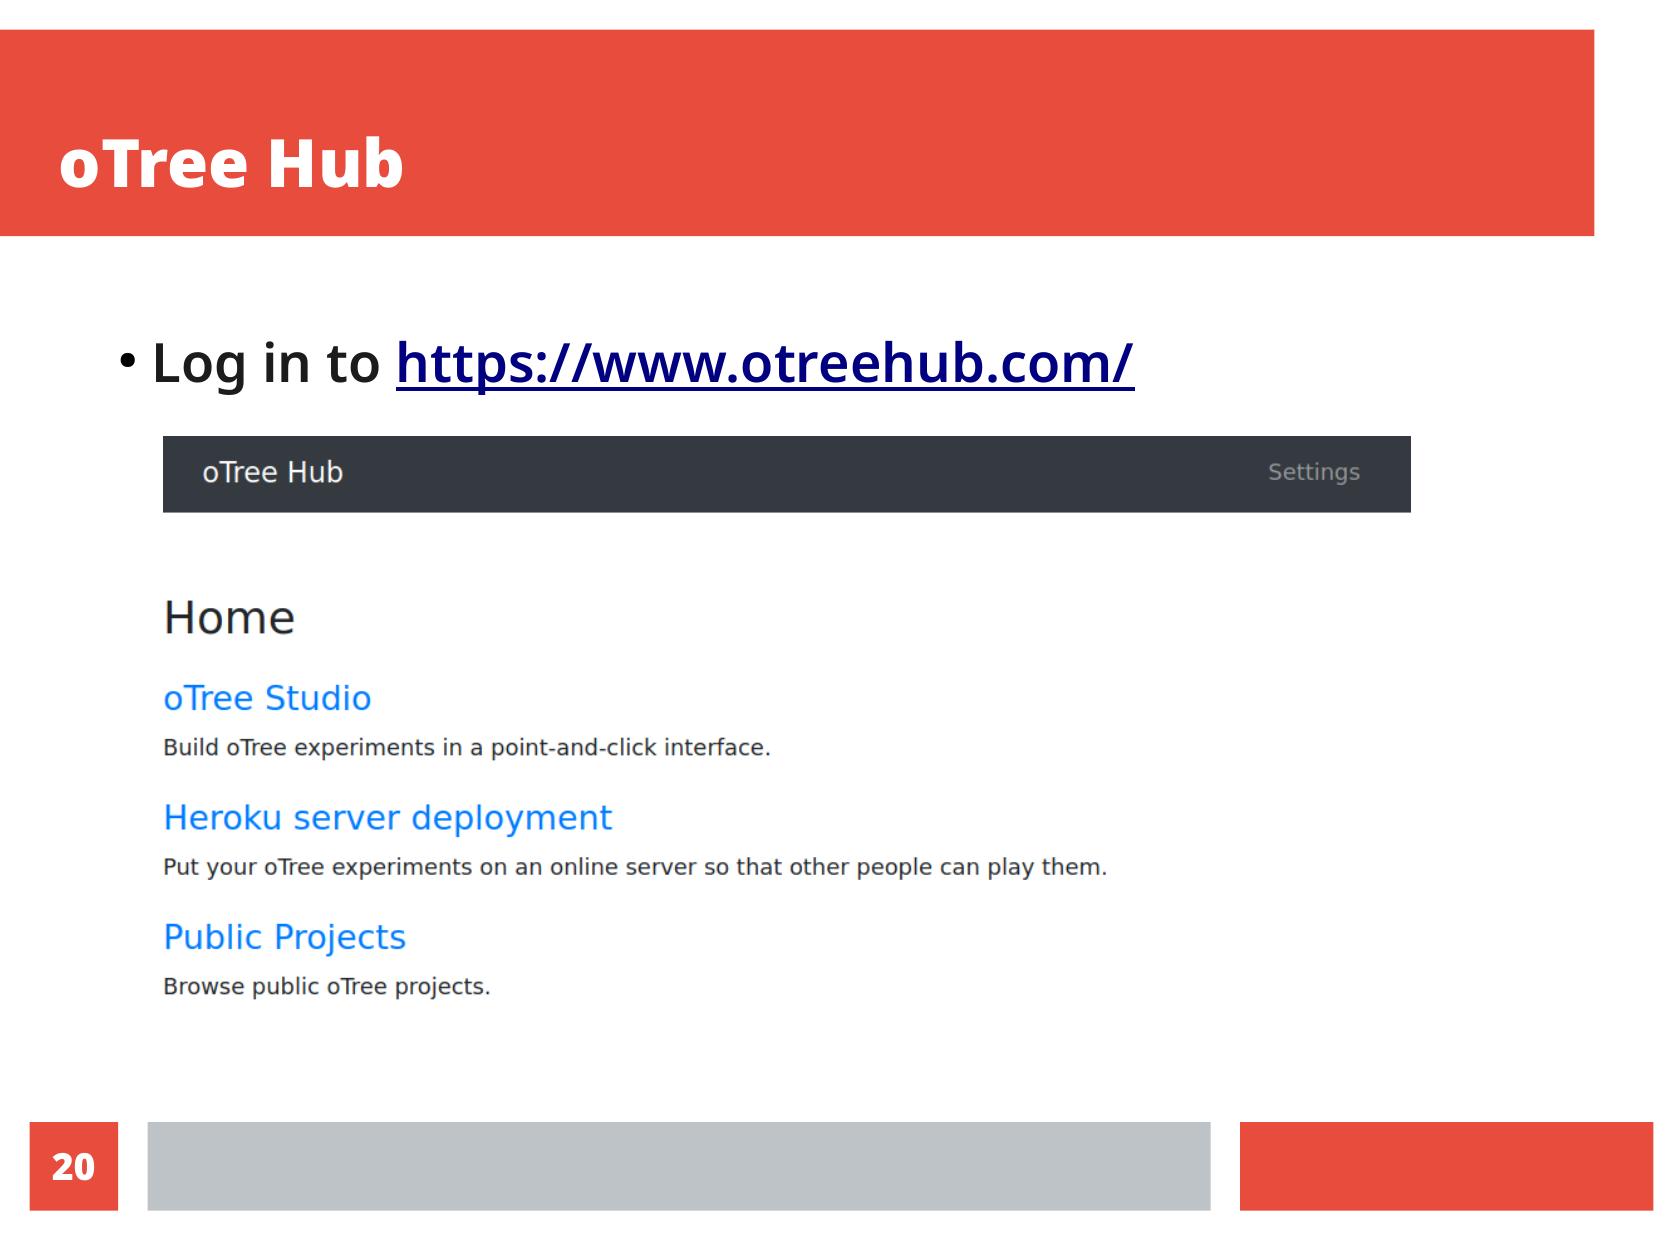

# oTree Hub
 Log in to https://www.otreehub.com/
20